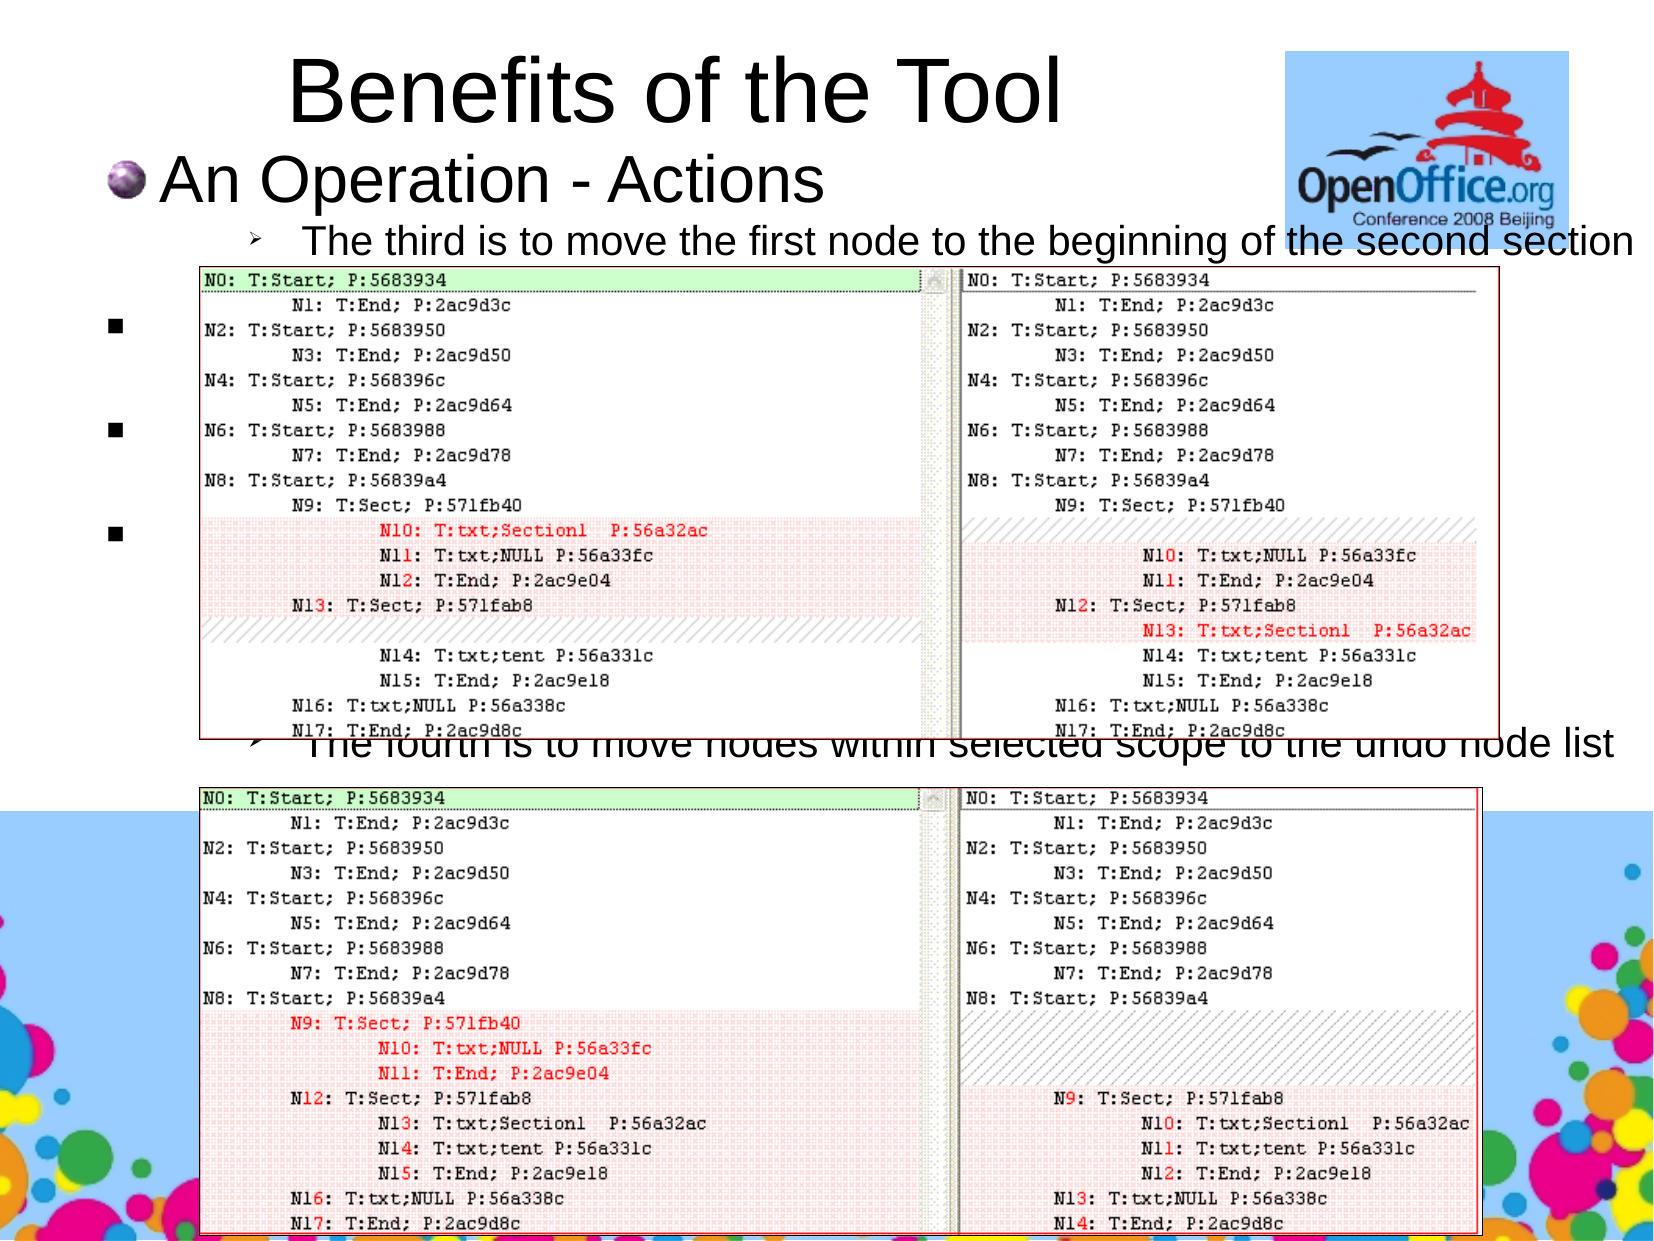

# Benefits of the Tool
An Operation - Actions
The third is to move the first node to the beginning of the second section
The fourth is to move nodes within selected scope to the undo node list